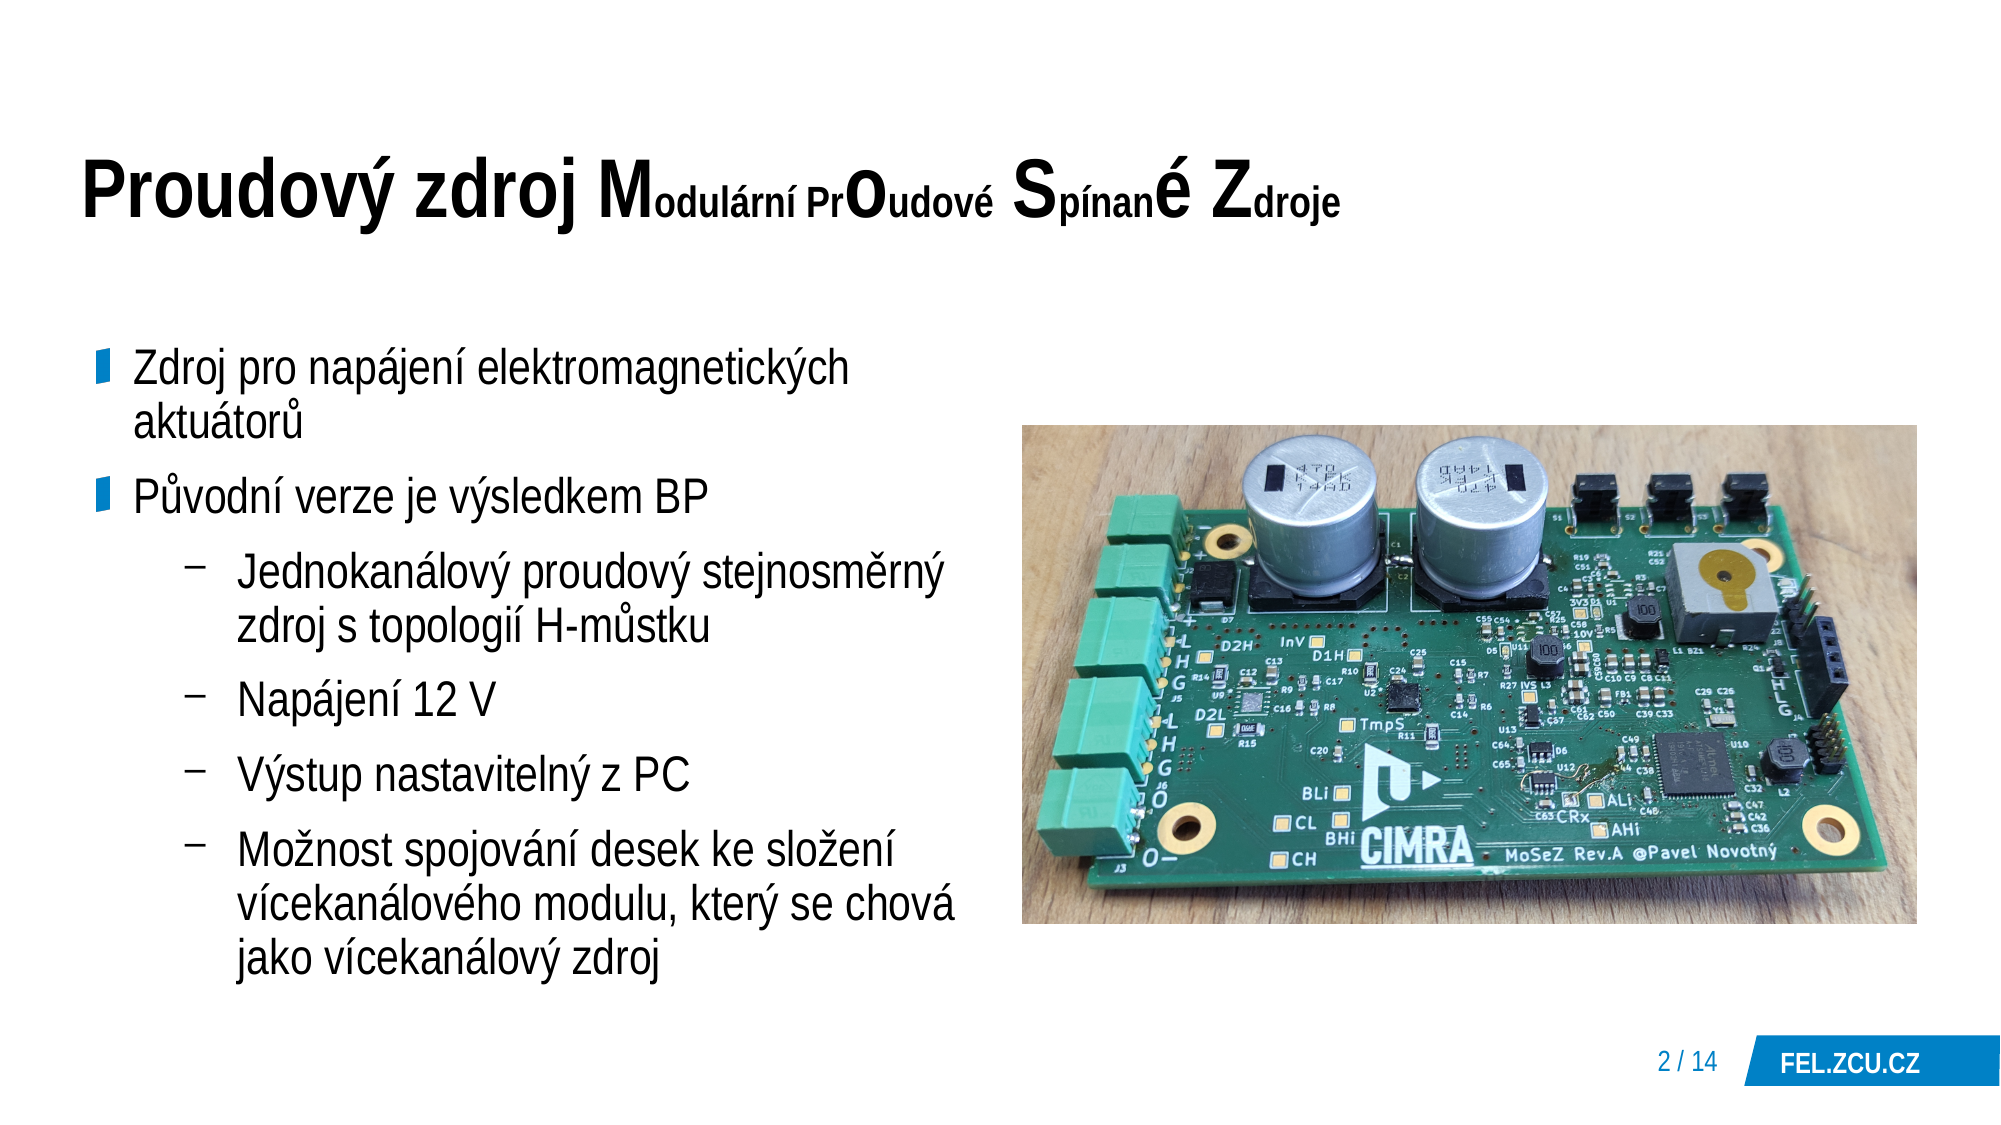

# Proudový zdroj Modulární Proudové Spínané Zdroje
Zdroj pro napájení elektromagnetických aktuátorů
Původní verze je výsledkem BP
Jednokanálový proudový stejnosměrný zdroj s topologií H-můstku
Napájení 12 V
Výstup nastavitelný z PC
Možnost spojování desek ke složení vícekanálového modulu, který se chová jako vícekanálový zdroj